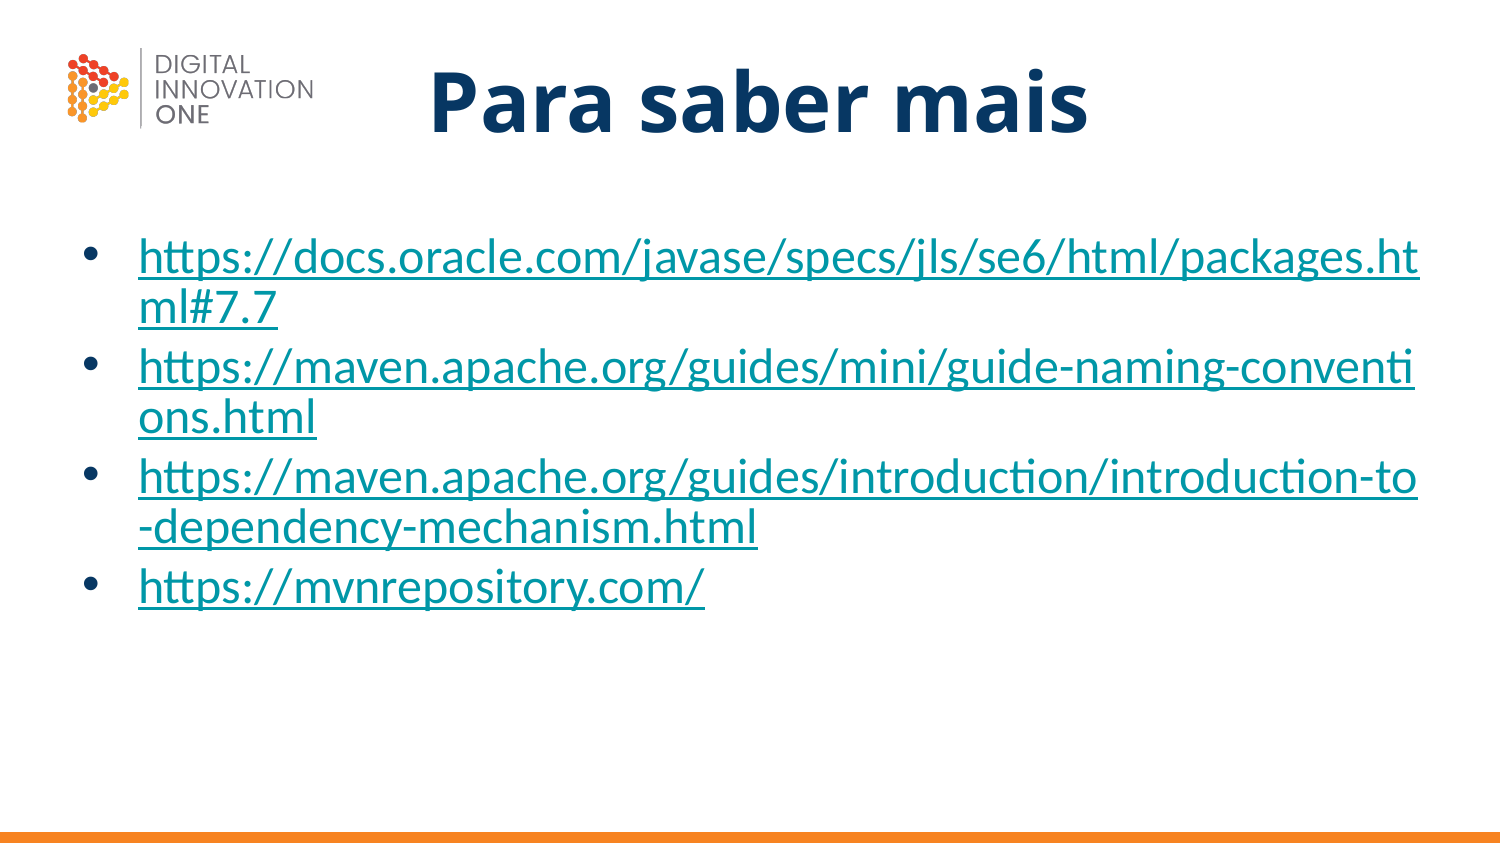

# Para saber mais
https://docs.oracle.com/javase/specs/jls/se6/html/packages.html#7.7
https://maven.apache.org/guides/mini/guide-naming-conventions.html
https://maven.apache.org/guides/introduction/introduction-to-dependency-mechanism.html
https://mvnrepository.com/